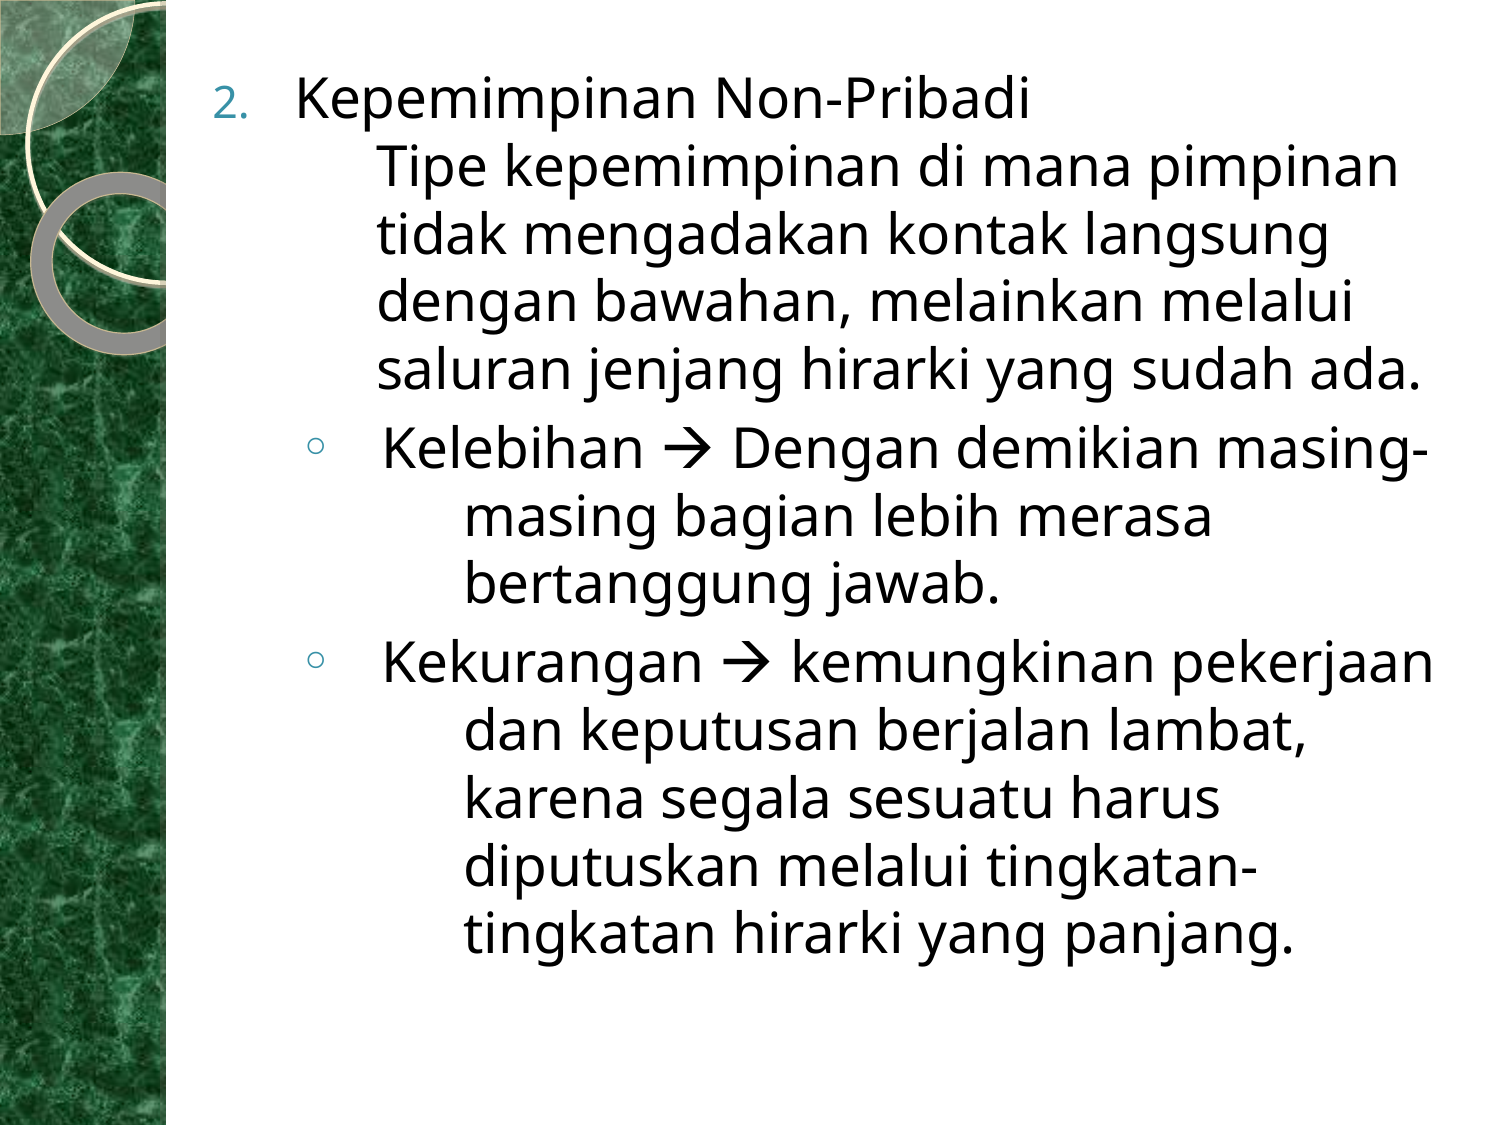

# Kepemimpinan Non-Pribadi Tipe kepemimpinan di mana pimpinan tidak mengadakan kontak langsung dengan bawahan, melainkan melalui saluran jenjang hirarki yang sudah ada.
Kelebihan  Dengan demikian masing-masing bagian lebih merasa bertanggung jawab.
Kekurangan  kemungkinan pekerjaan dan keputusan berjalan lambat, karena segala sesuatu harus diputuskan melalui tingkatan-tingkatan hirarki yang panjang.